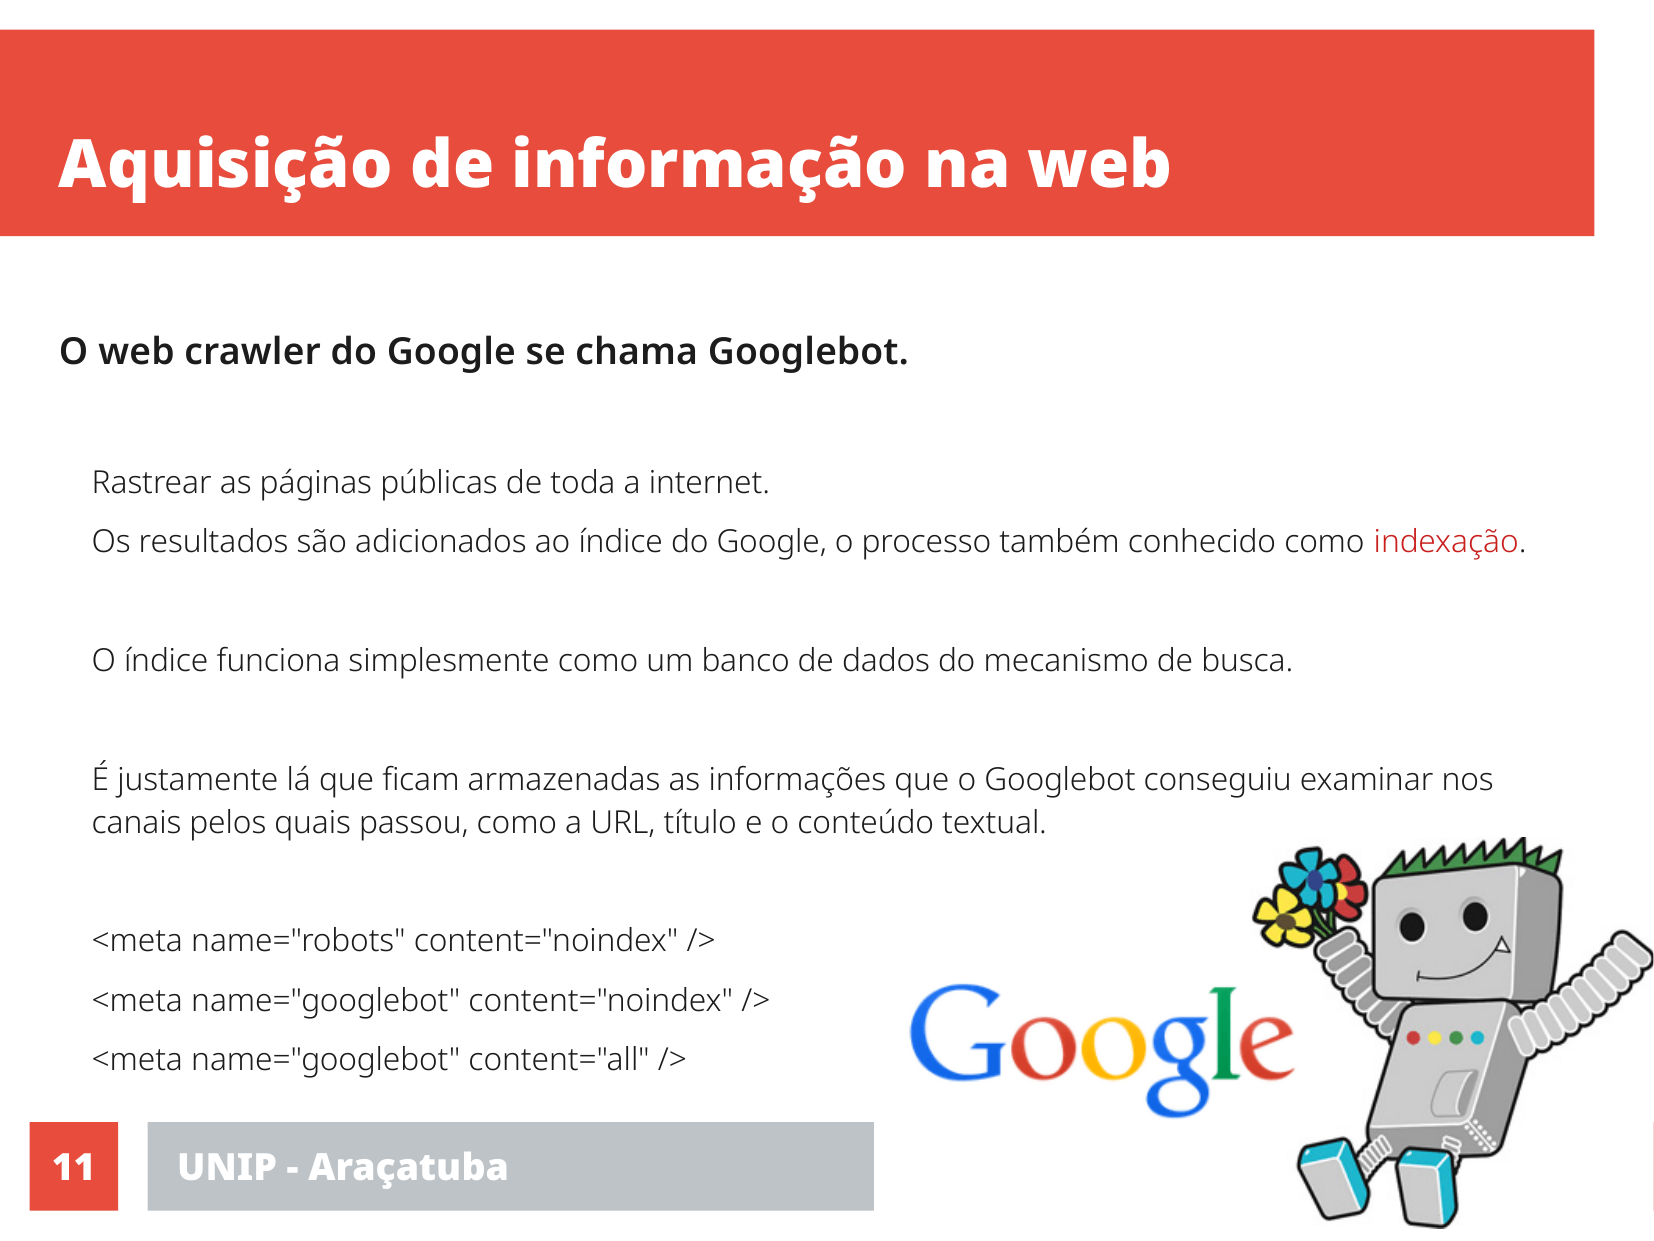

# Aquisição de informação na web
O web crawler do Google se chama Googlebot.
Rastrear as páginas públicas de toda a internet.
Os resultados são adicionados ao índice do Google, o processo também conhecido como indexação.
O índice funciona simplesmente como um banco de dados do mecanismo de busca.
É justamente lá que ficam armazenadas as informações que o Googlebot conseguiu examinar nos canais pelos quais passou, como a URL, título e o conteúdo textual.
<meta name="robots" content="noindex" />
<meta name="googlebot" content="noindex" />
<meta name="googlebot" content="all" />
11
UNIP - Araçatuba